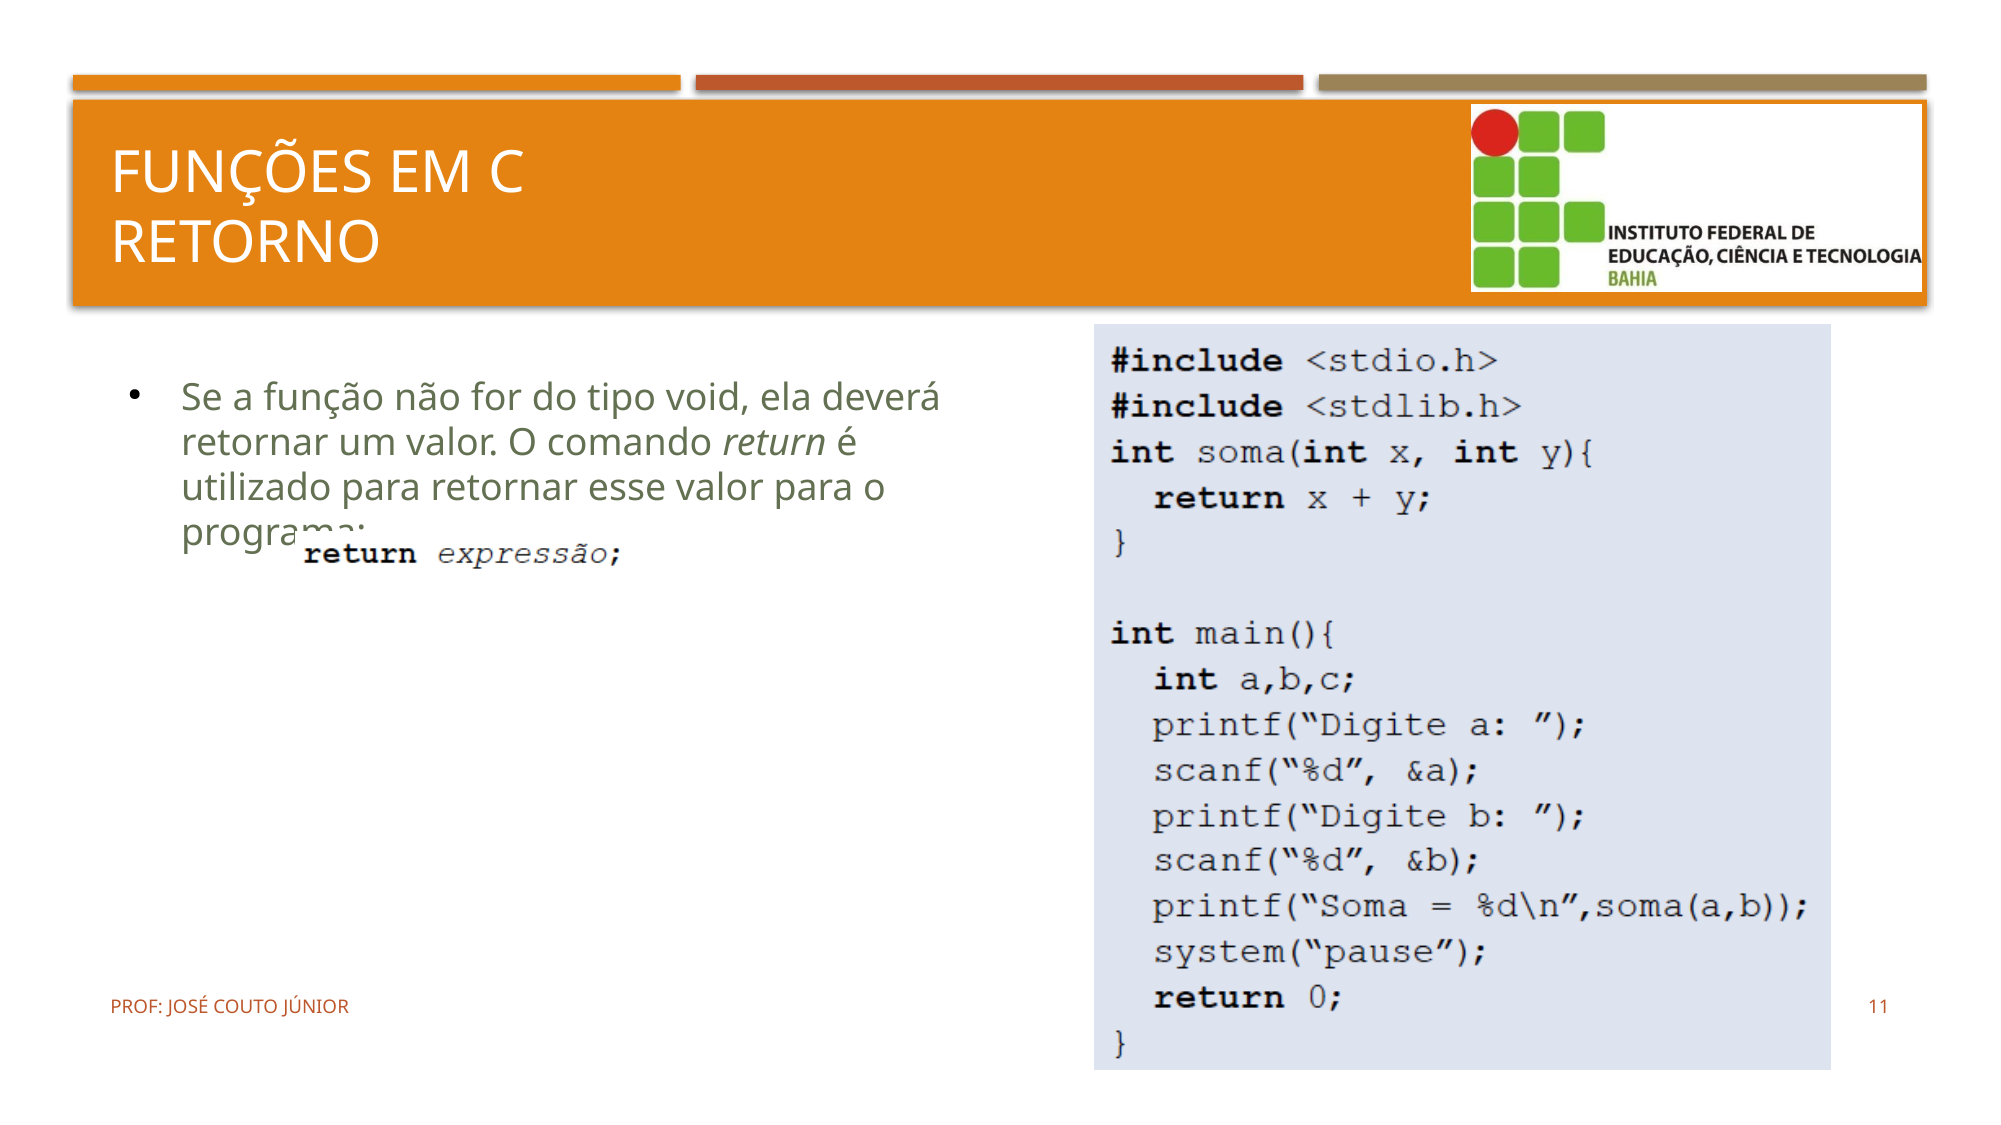

# Funções em C Retorno
Se a função não for do tipo void, ela deverá retornar um valor. O comando return é utilizado para retornar esse valor para o programa:
Prof: José Couto Júnior
11